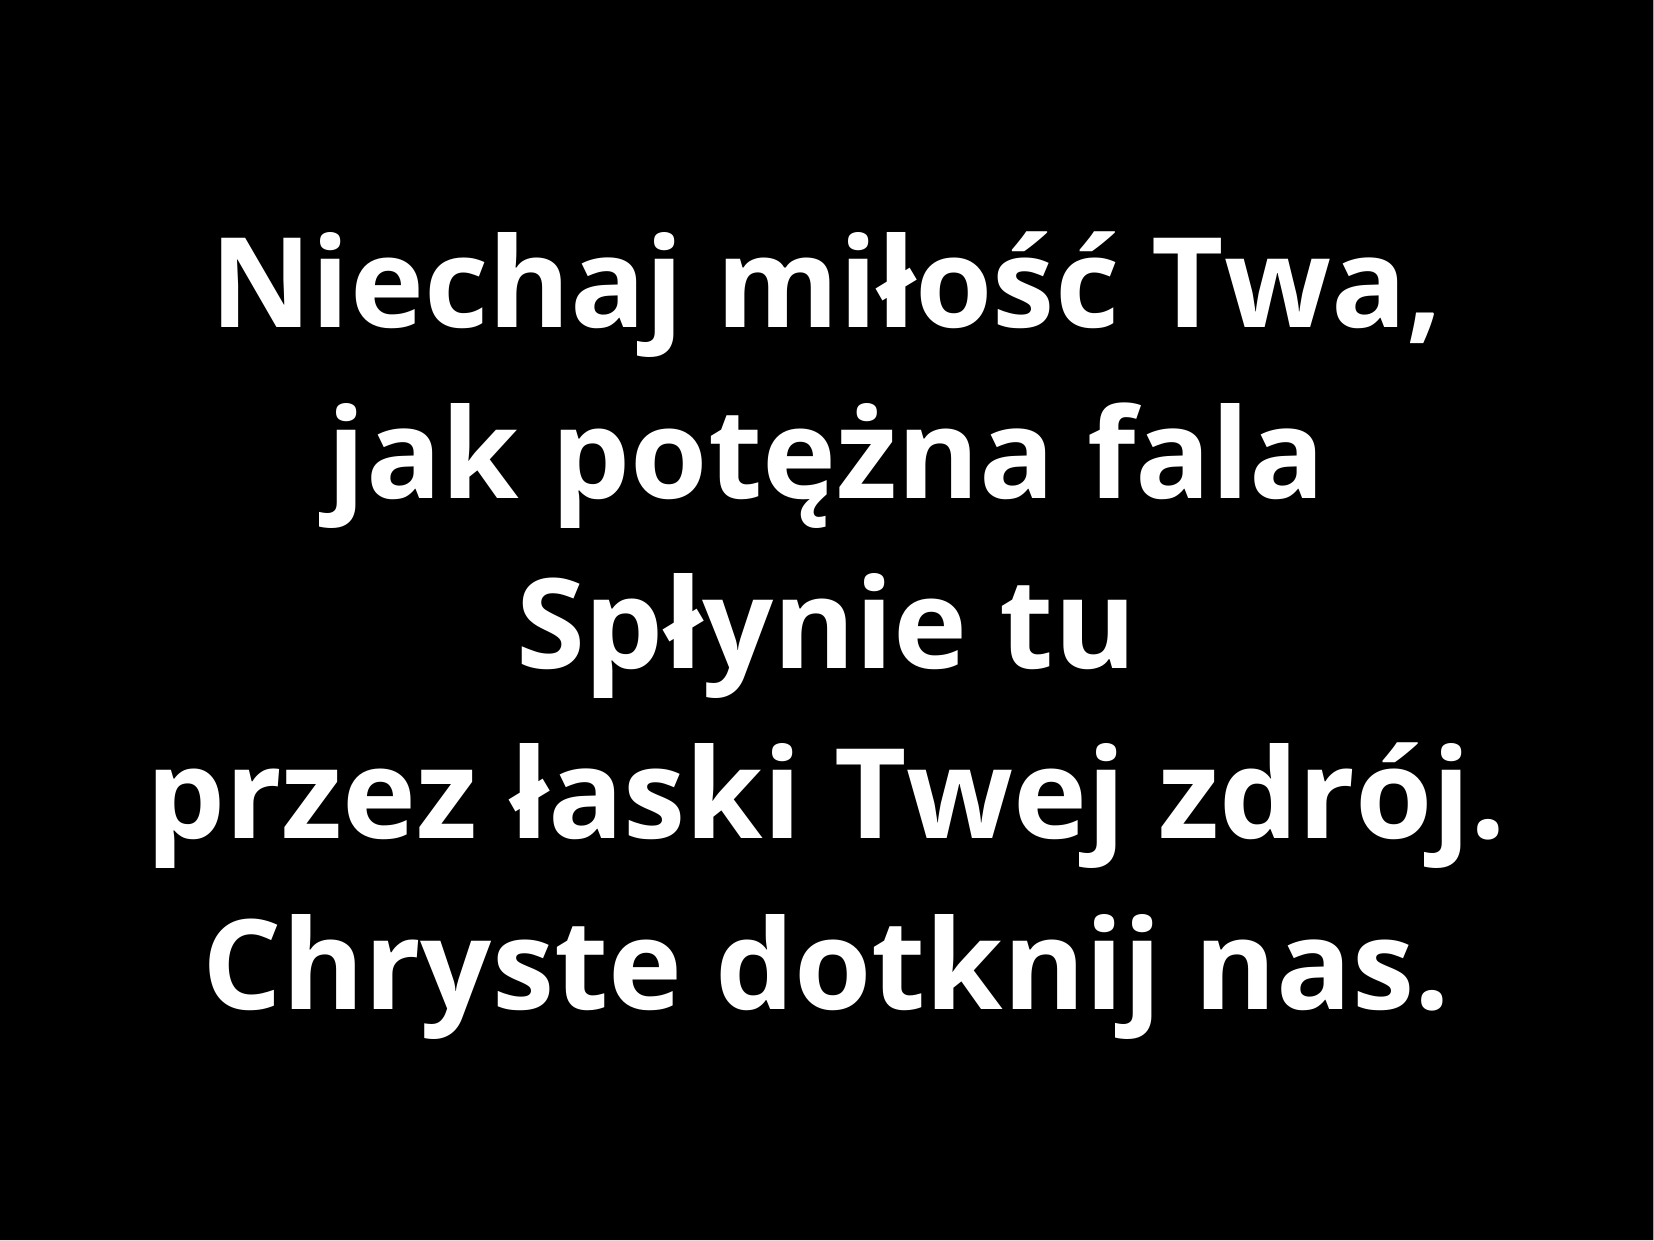

# Niechaj miłość Twa, jak potężna fala Spłynie tu przez łaski Twej zdrój. Chryste dotknij nas.